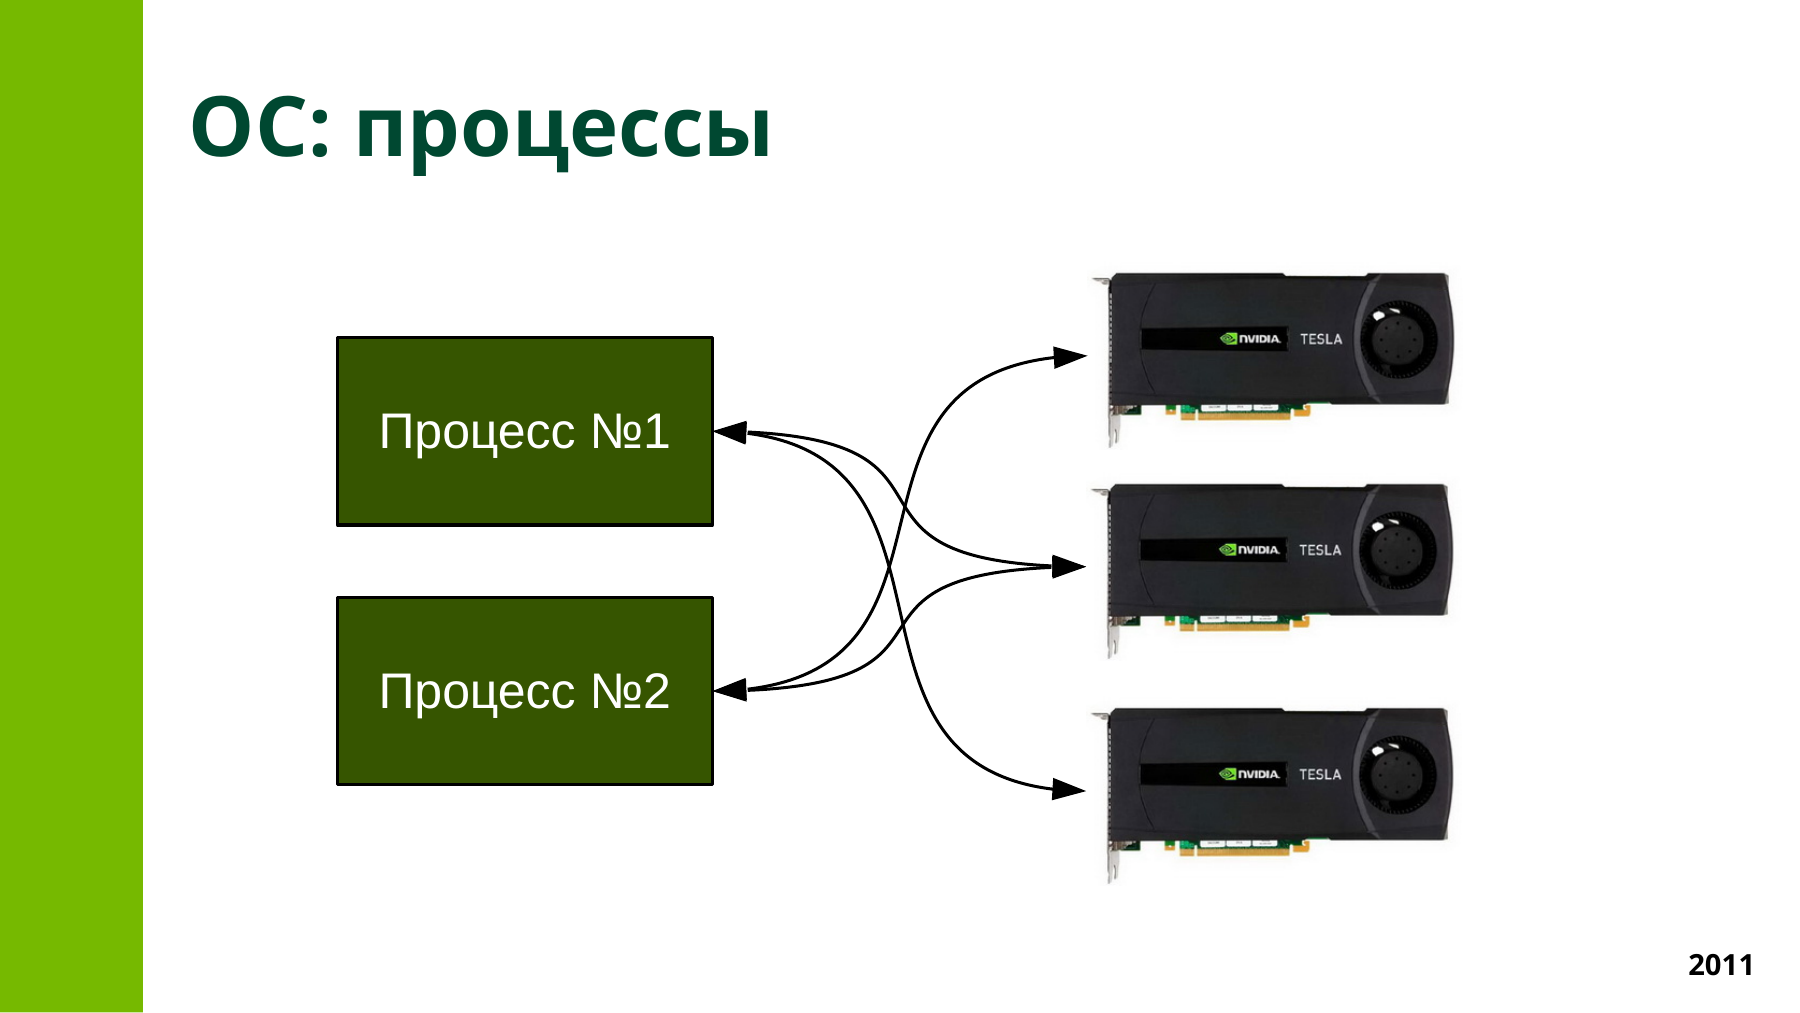

# ОС: процессы
Процесс №1
Процесс №2